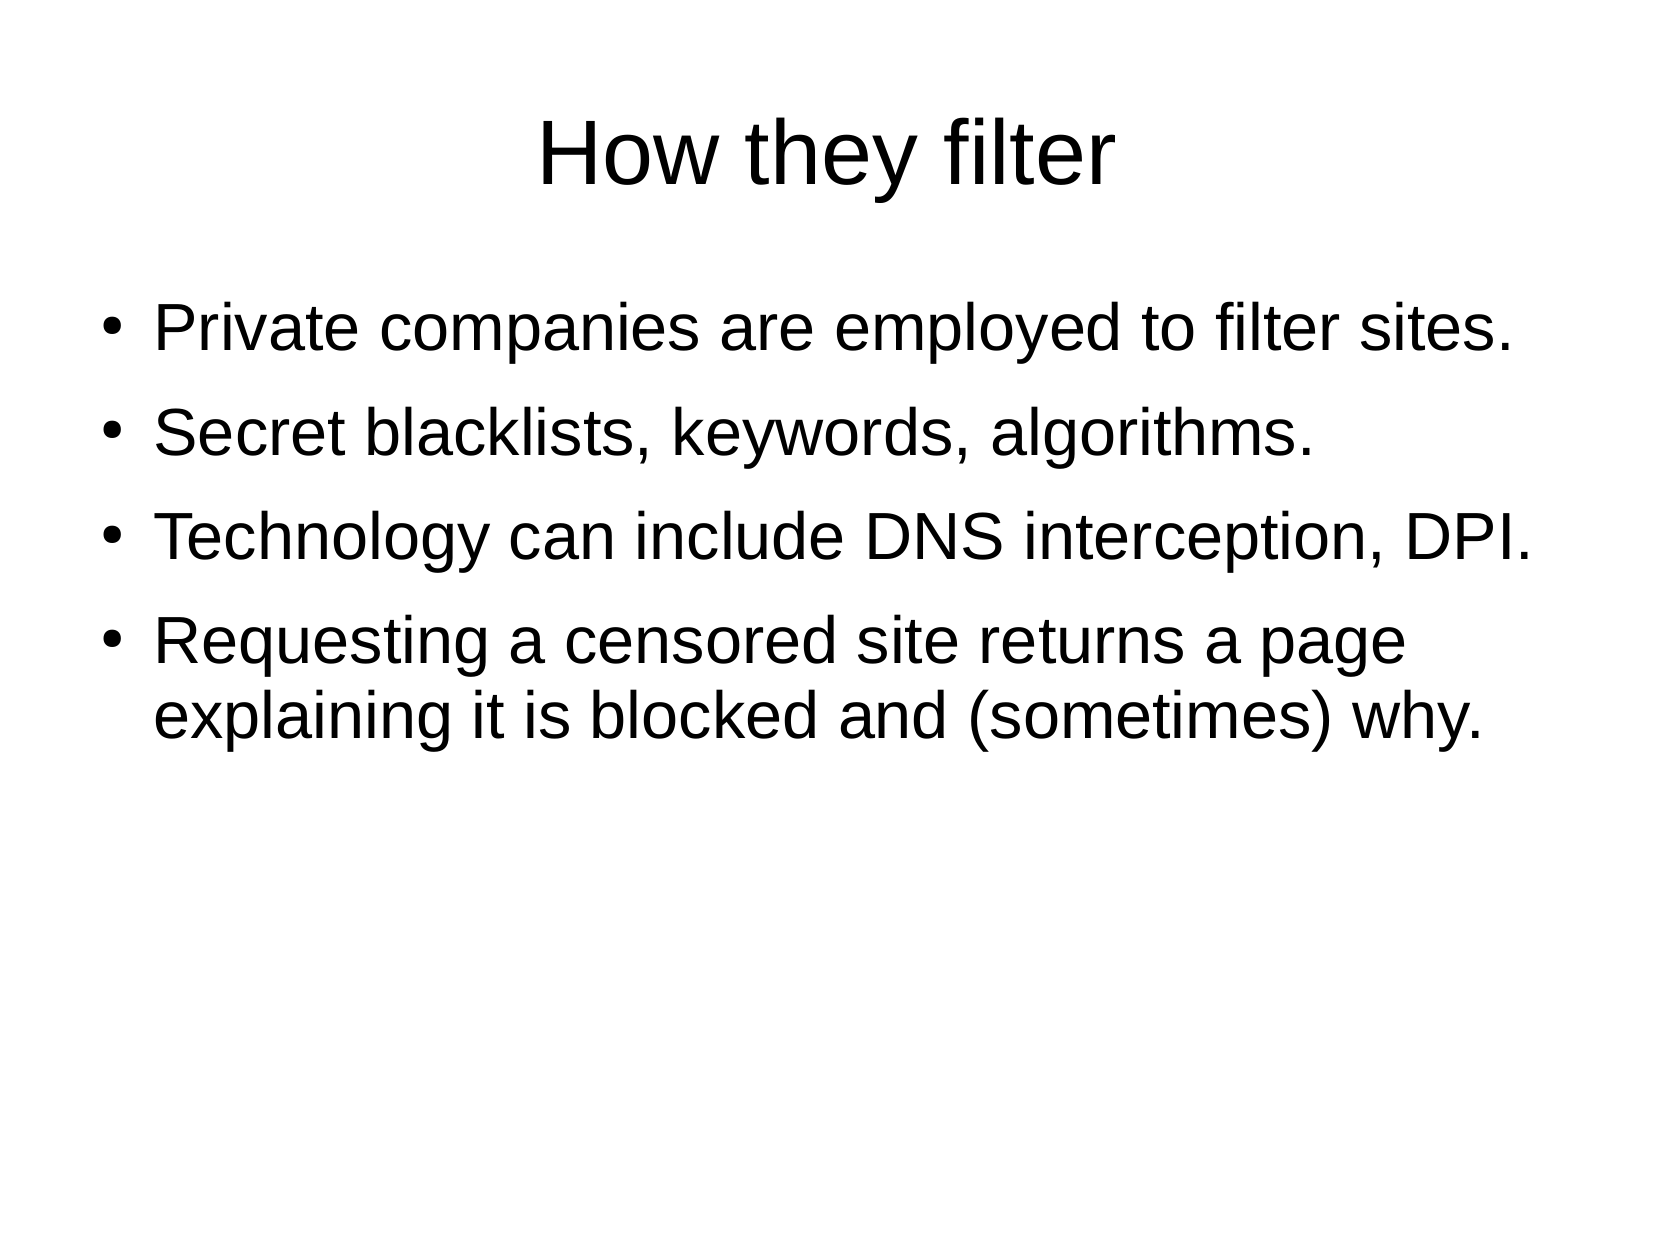

# How they filter
Private companies are employed to filter sites.
Secret blacklists, keywords, algorithms.
Technology can include DNS interception, DPI.
Requesting a censored site returns a page explaining it is blocked and (sometimes) why.